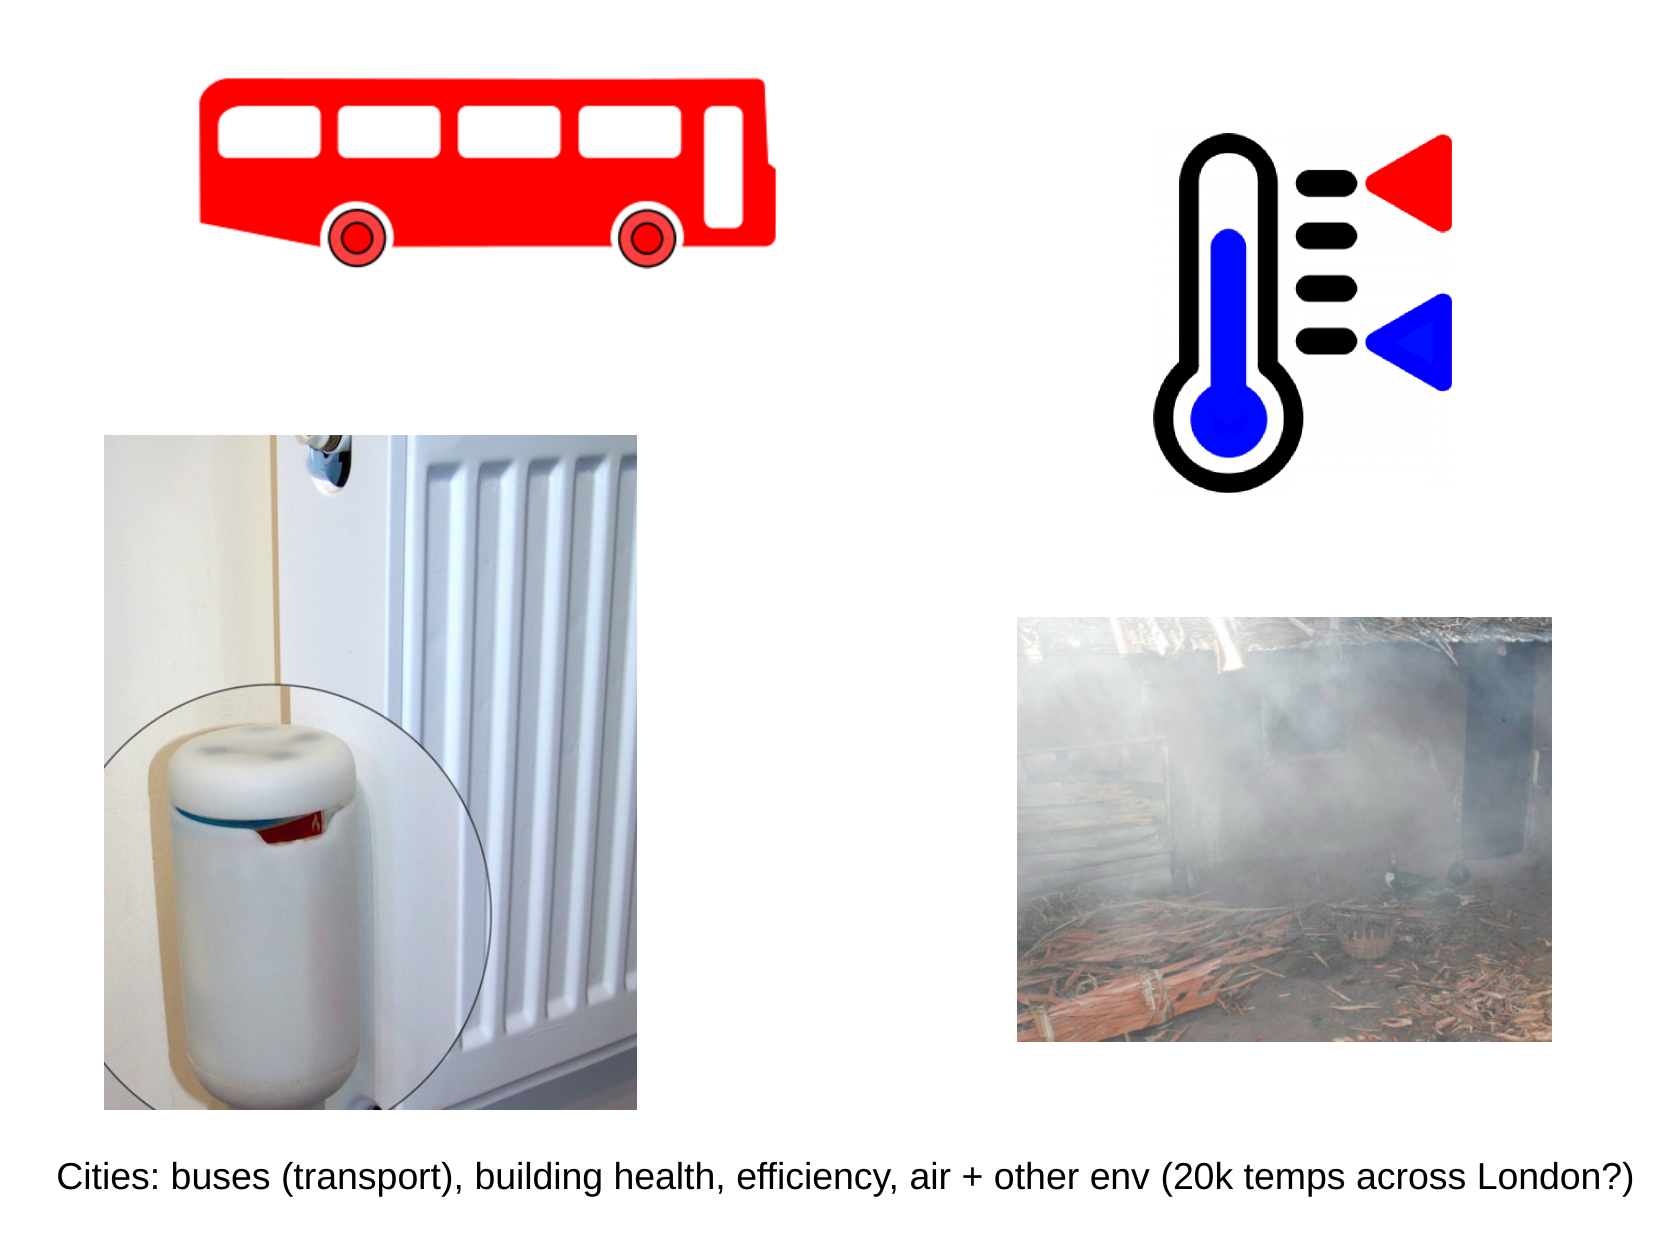

UK carbon emissions
Cities: buses (transport), building health, efficiency, air + other env (20k temps across London?)